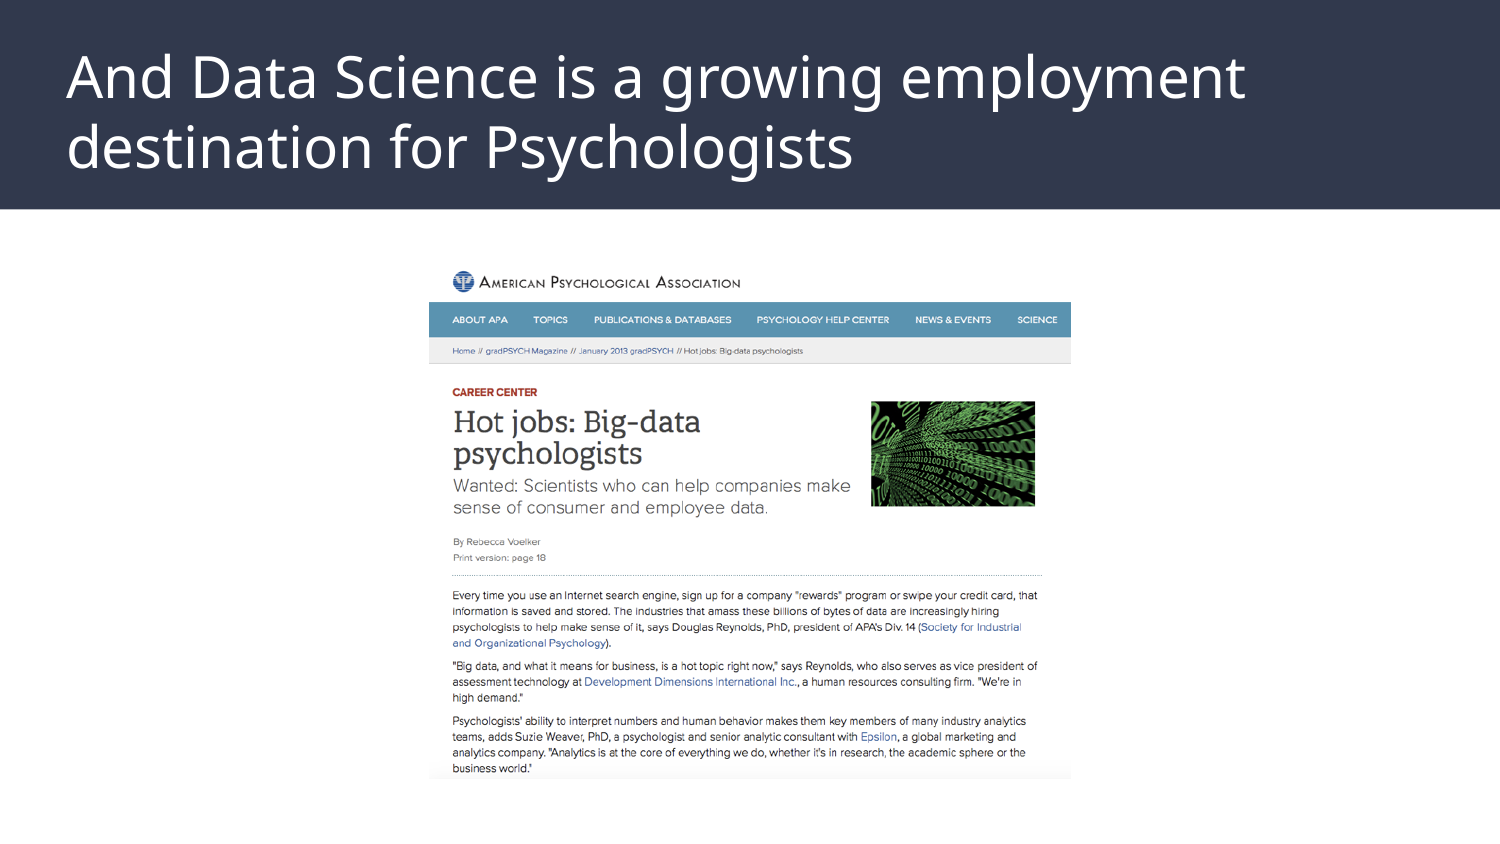

# And Data Science is a growing employment destination for Psychologists